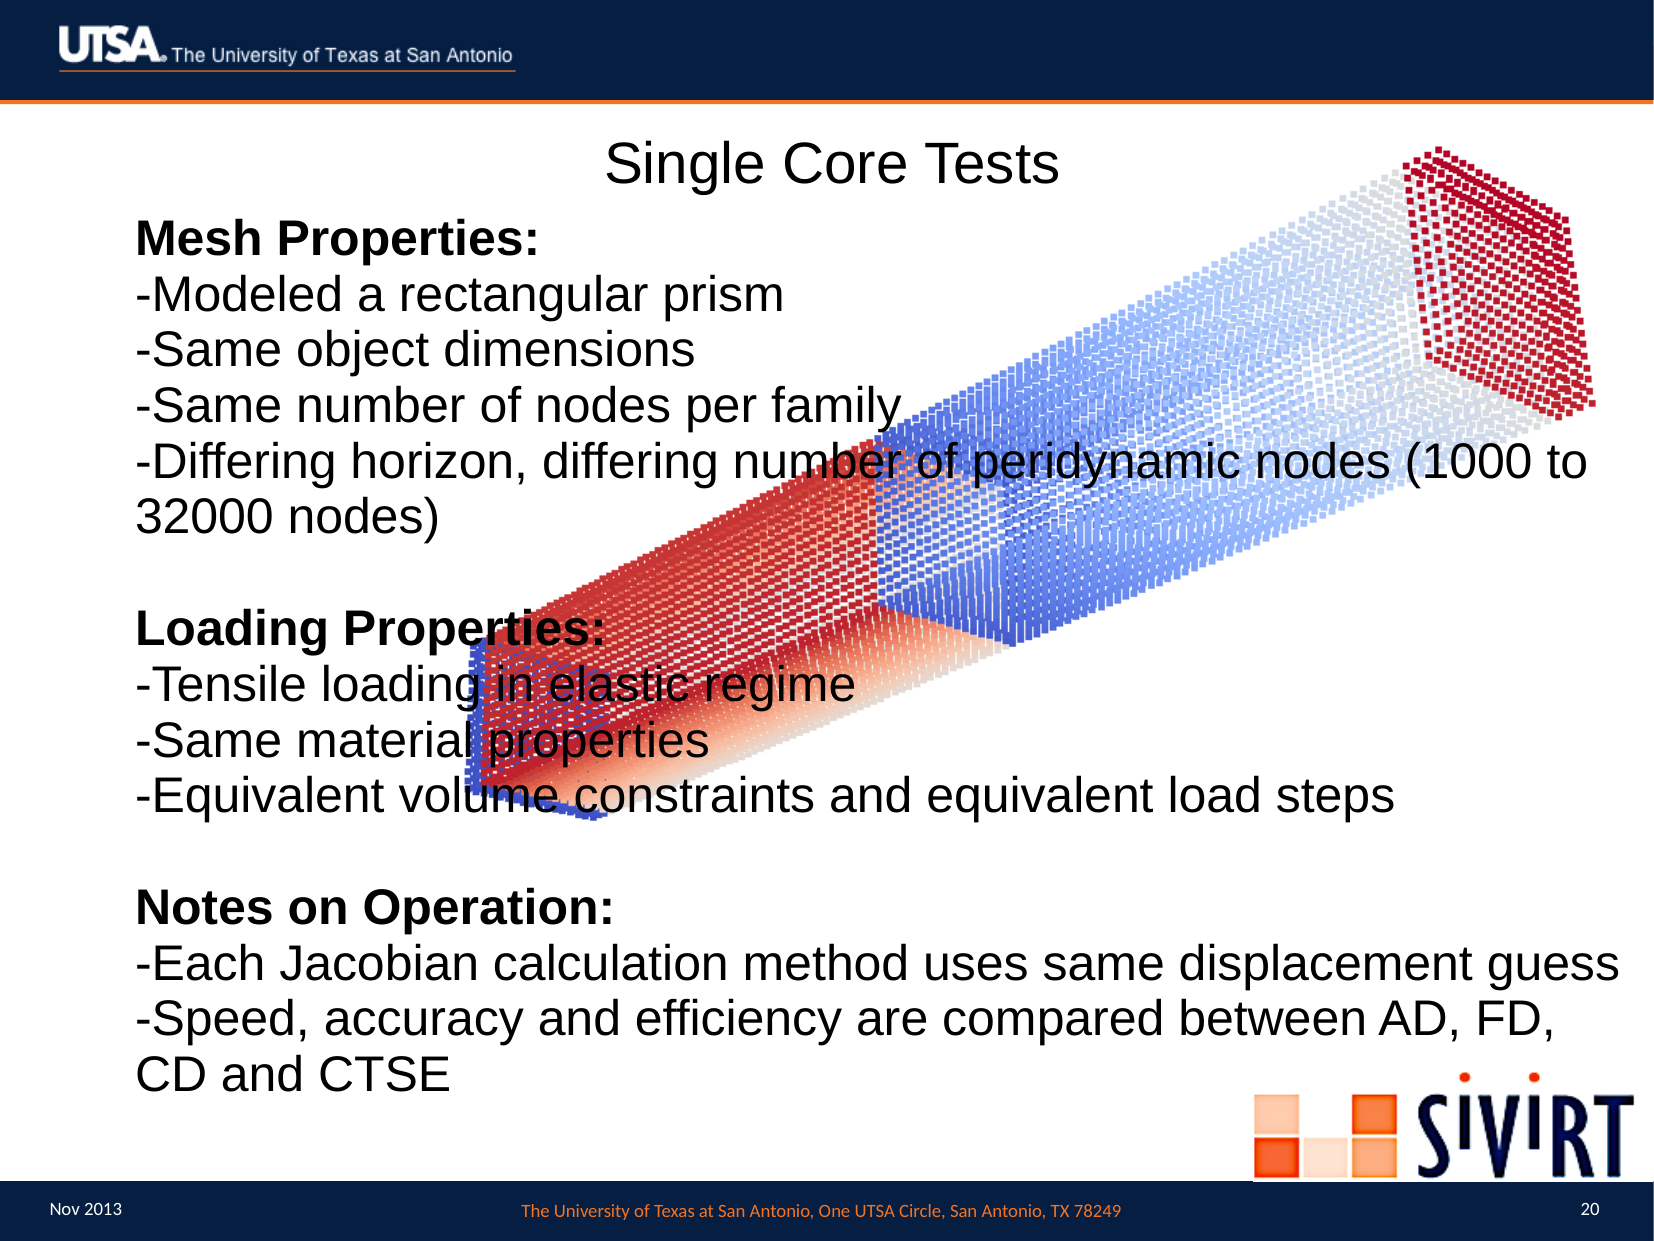

# Single Core Tests
Mesh Properties:
-Modeled a rectangular prism
-Same object dimensions
-Same number of nodes per family
-Differing horizon, differing number of peridynamic nodes (1000 to 32000 nodes)
Loading Properties:
-Tensile loading in elastic regime
-Same material properties
-Equivalent volume constraints and equivalent load steps
Notes on Operation:
-Each Jacobian calculation method uses same displacement guess
-Speed, accuracy and efficiency are compared between AD, FD, CD and CTSE